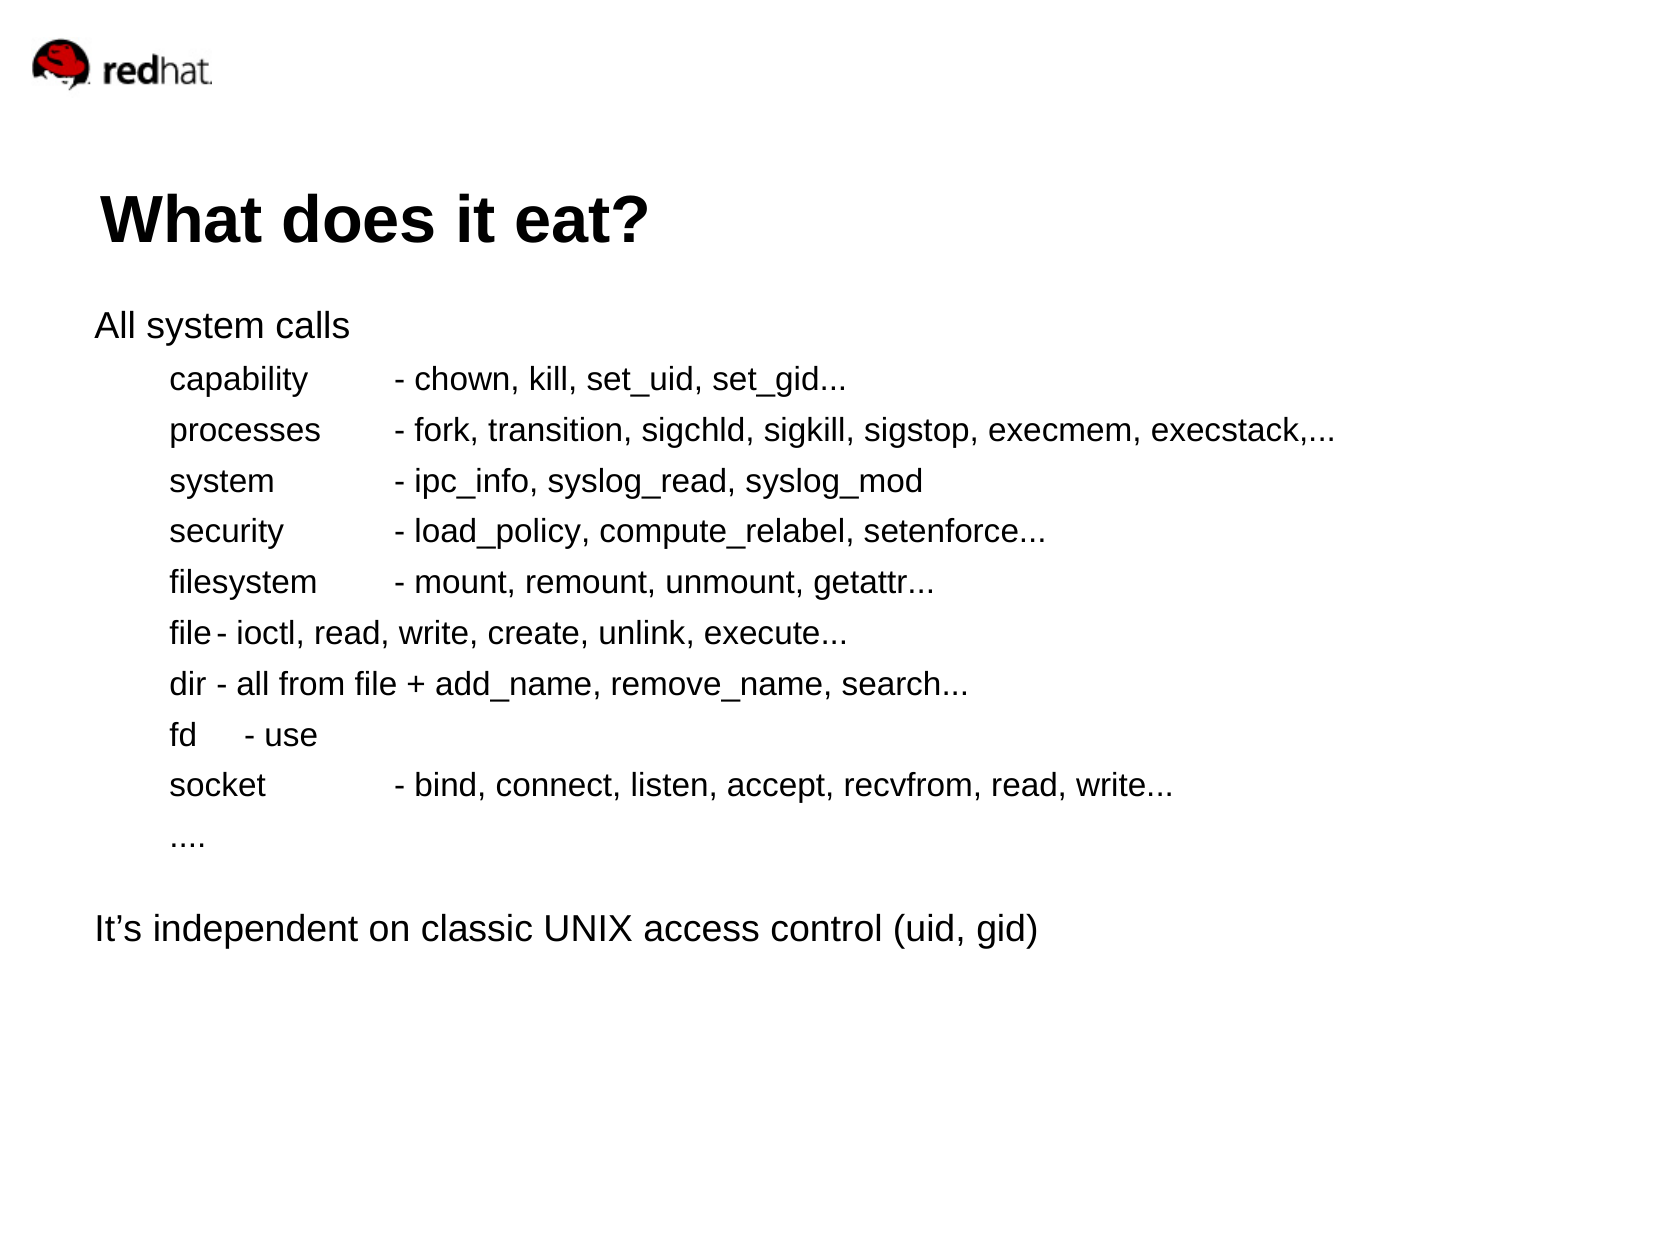

# What does it eat?
All system calls
capability 	- chown, kill, set_uid, set_gid...
processes	- fork, transition, sigchld, sigkill, sigstop, execmem, execstack,...
system	- ipc_info, syslog_read, syslog_mod
security	- load_policy, compute_relabel, setenforce...
filesystem	- mount, remount, unmount, getattr...
file	- ioctl, read, write, create, unlink, execute...
dir	- all from file + add_name, remove_name, search...
fd		- use
socket	- bind, connect, listen, accept, recvfrom, read, write...
....
It’s independent on classic UNIX access control (uid, gid)